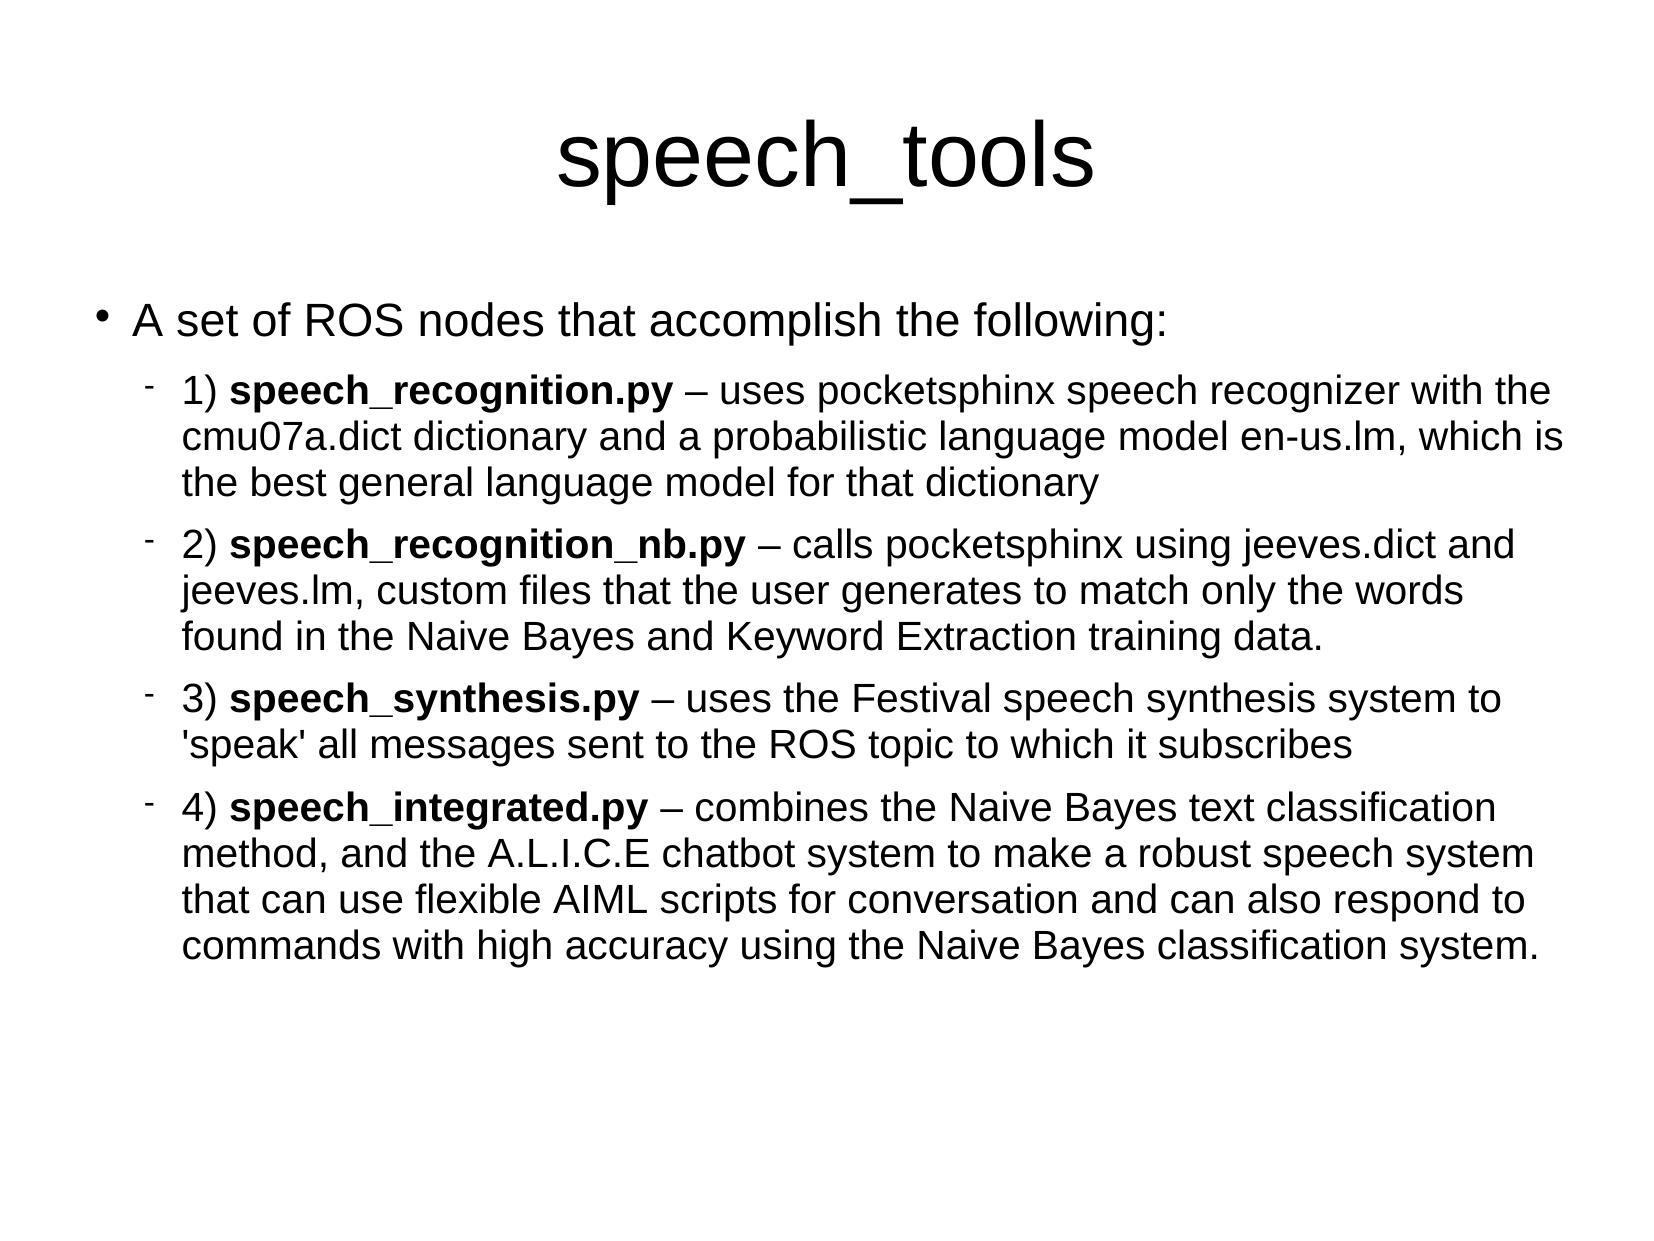

# speech_tools
A set of ROS nodes that accomplish the following:
1) speech_recognition.py – uses pocketsphinx speech recognizer with the cmu07a.dict dictionary and a probabilistic language model en-us.lm, which is the best general language model for that dictionary
2) speech_recognition_nb.py – calls pocketsphinx using jeeves.dict and jeeves.lm, custom files that the user generates to match only the words found in the Naive Bayes and Keyword Extraction training data.
3) speech_synthesis.py – uses the Festival speech synthesis system to 'speak' all messages sent to the ROS topic to which it subscribes
4) speech_integrated.py – combines the Naive Bayes text classification method, and the A.L.I.C.E chatbot system to make a robust speech system that can use flexible AIML scripts for conversation and can also respond to commands with high accuracy using the Naive Bayes classification system.